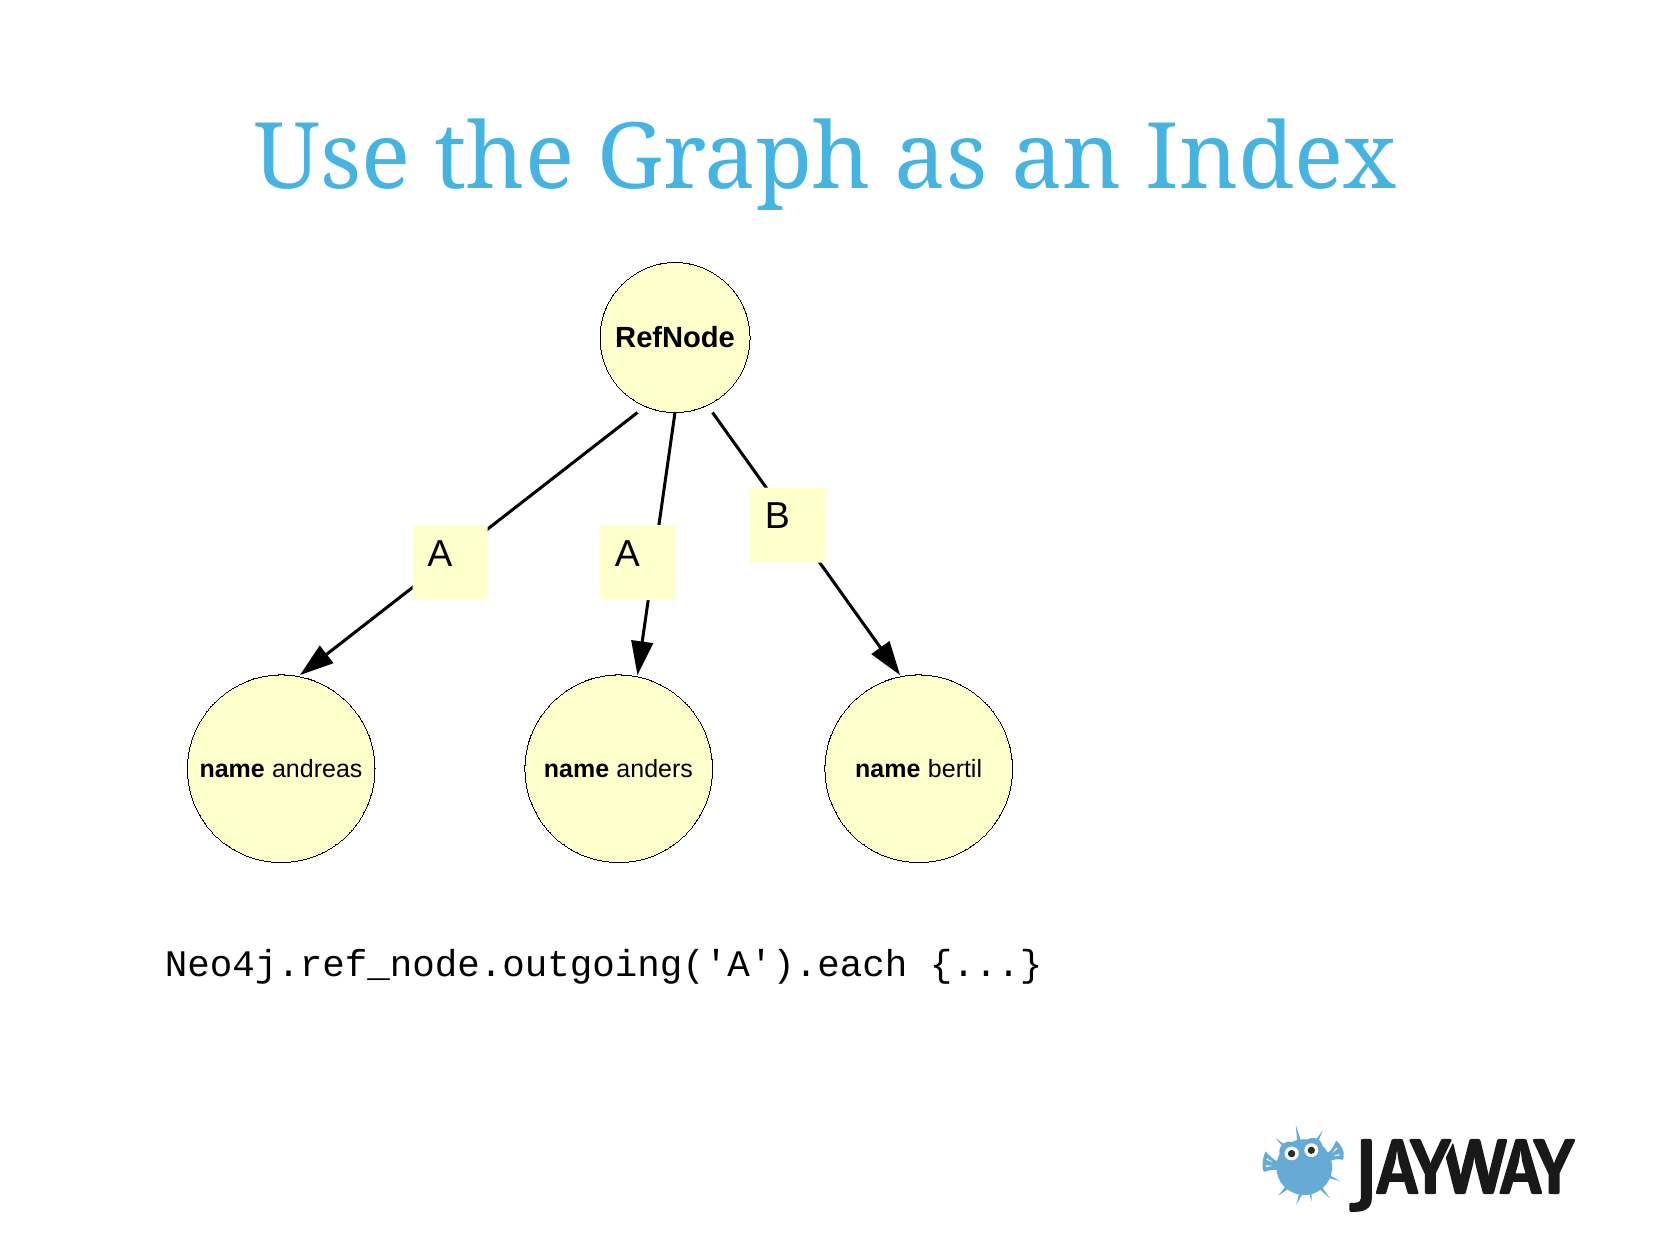

# Use the Graph as an Index
RefNode
B
A
A
name andreas
name anders
name bertil
Neo4j.ref_node.outgoing('A').each {...}